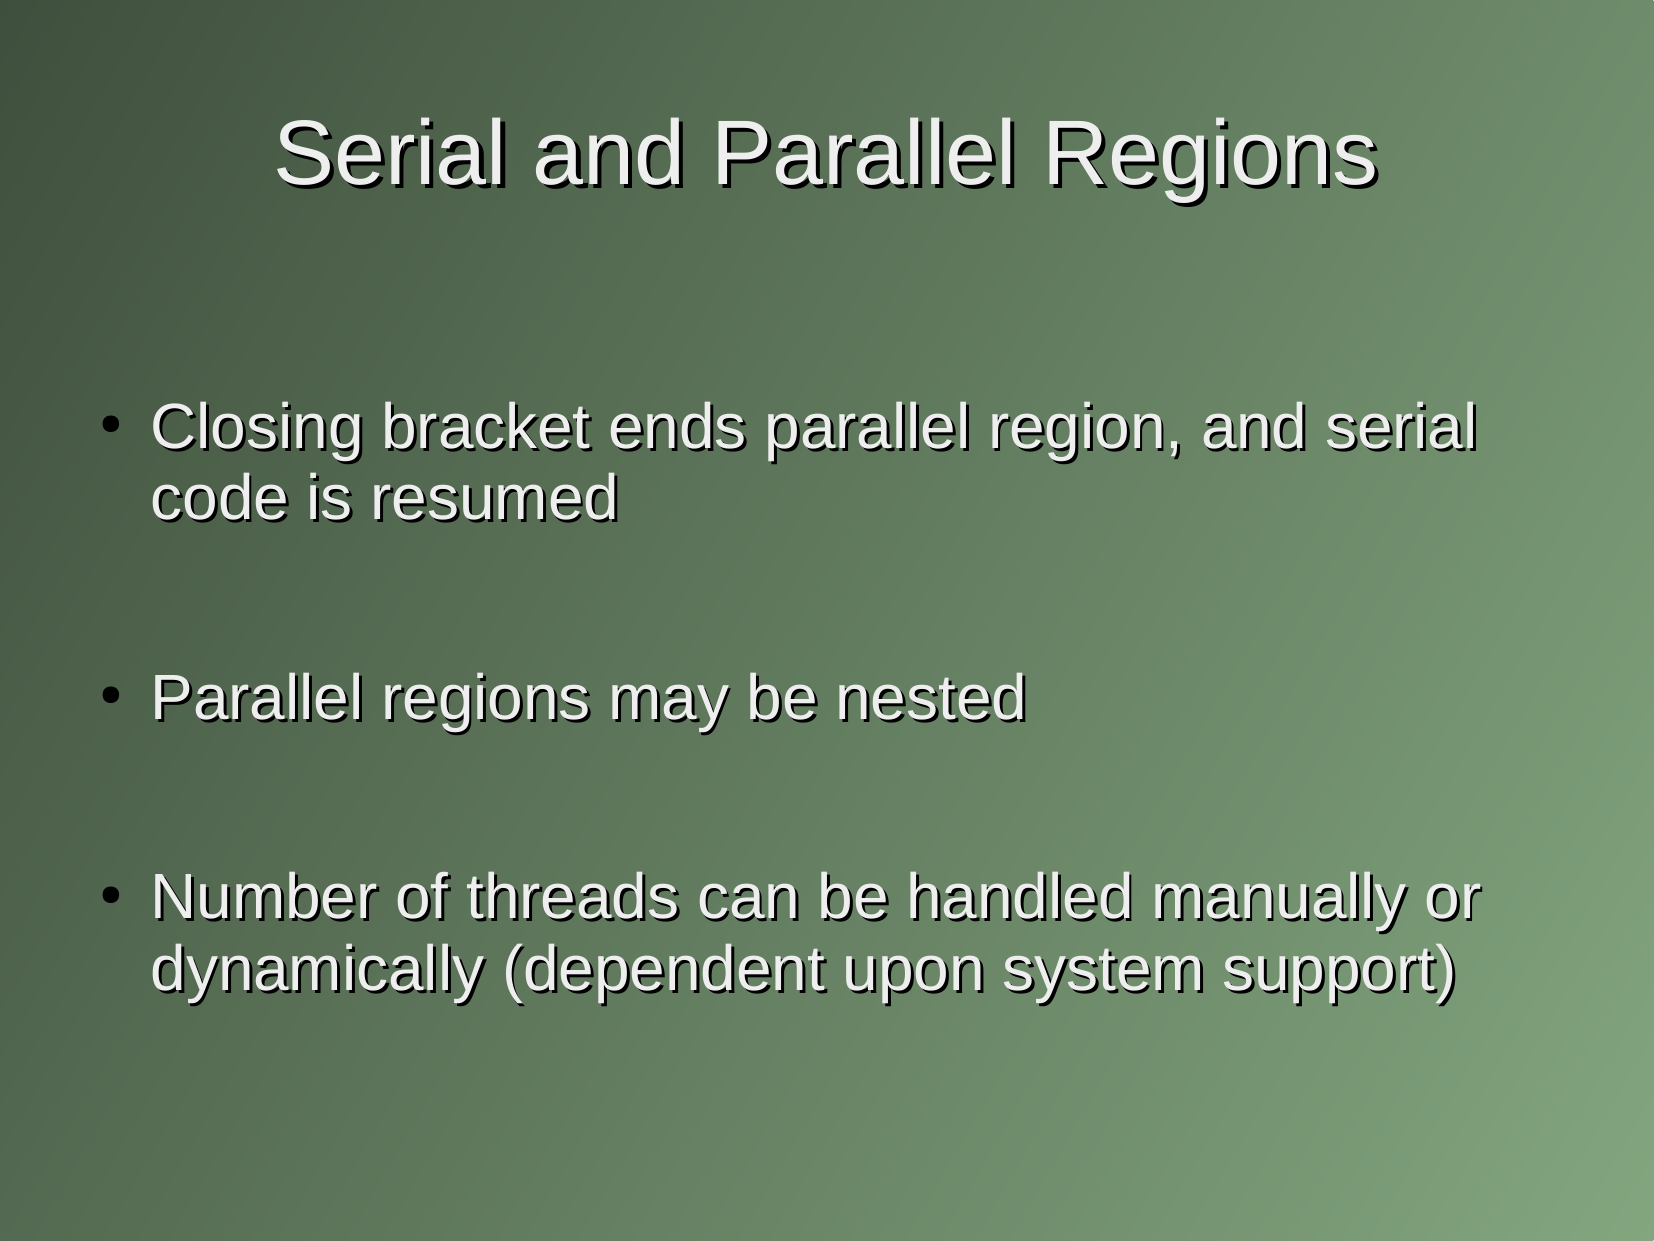

# Serial and Parallel Regions
Closing bracket ends parallel region, and serial code is resumed
Parallel regions may be nested
Number of threads can be handled manually or dynamically (dependent upon system support)